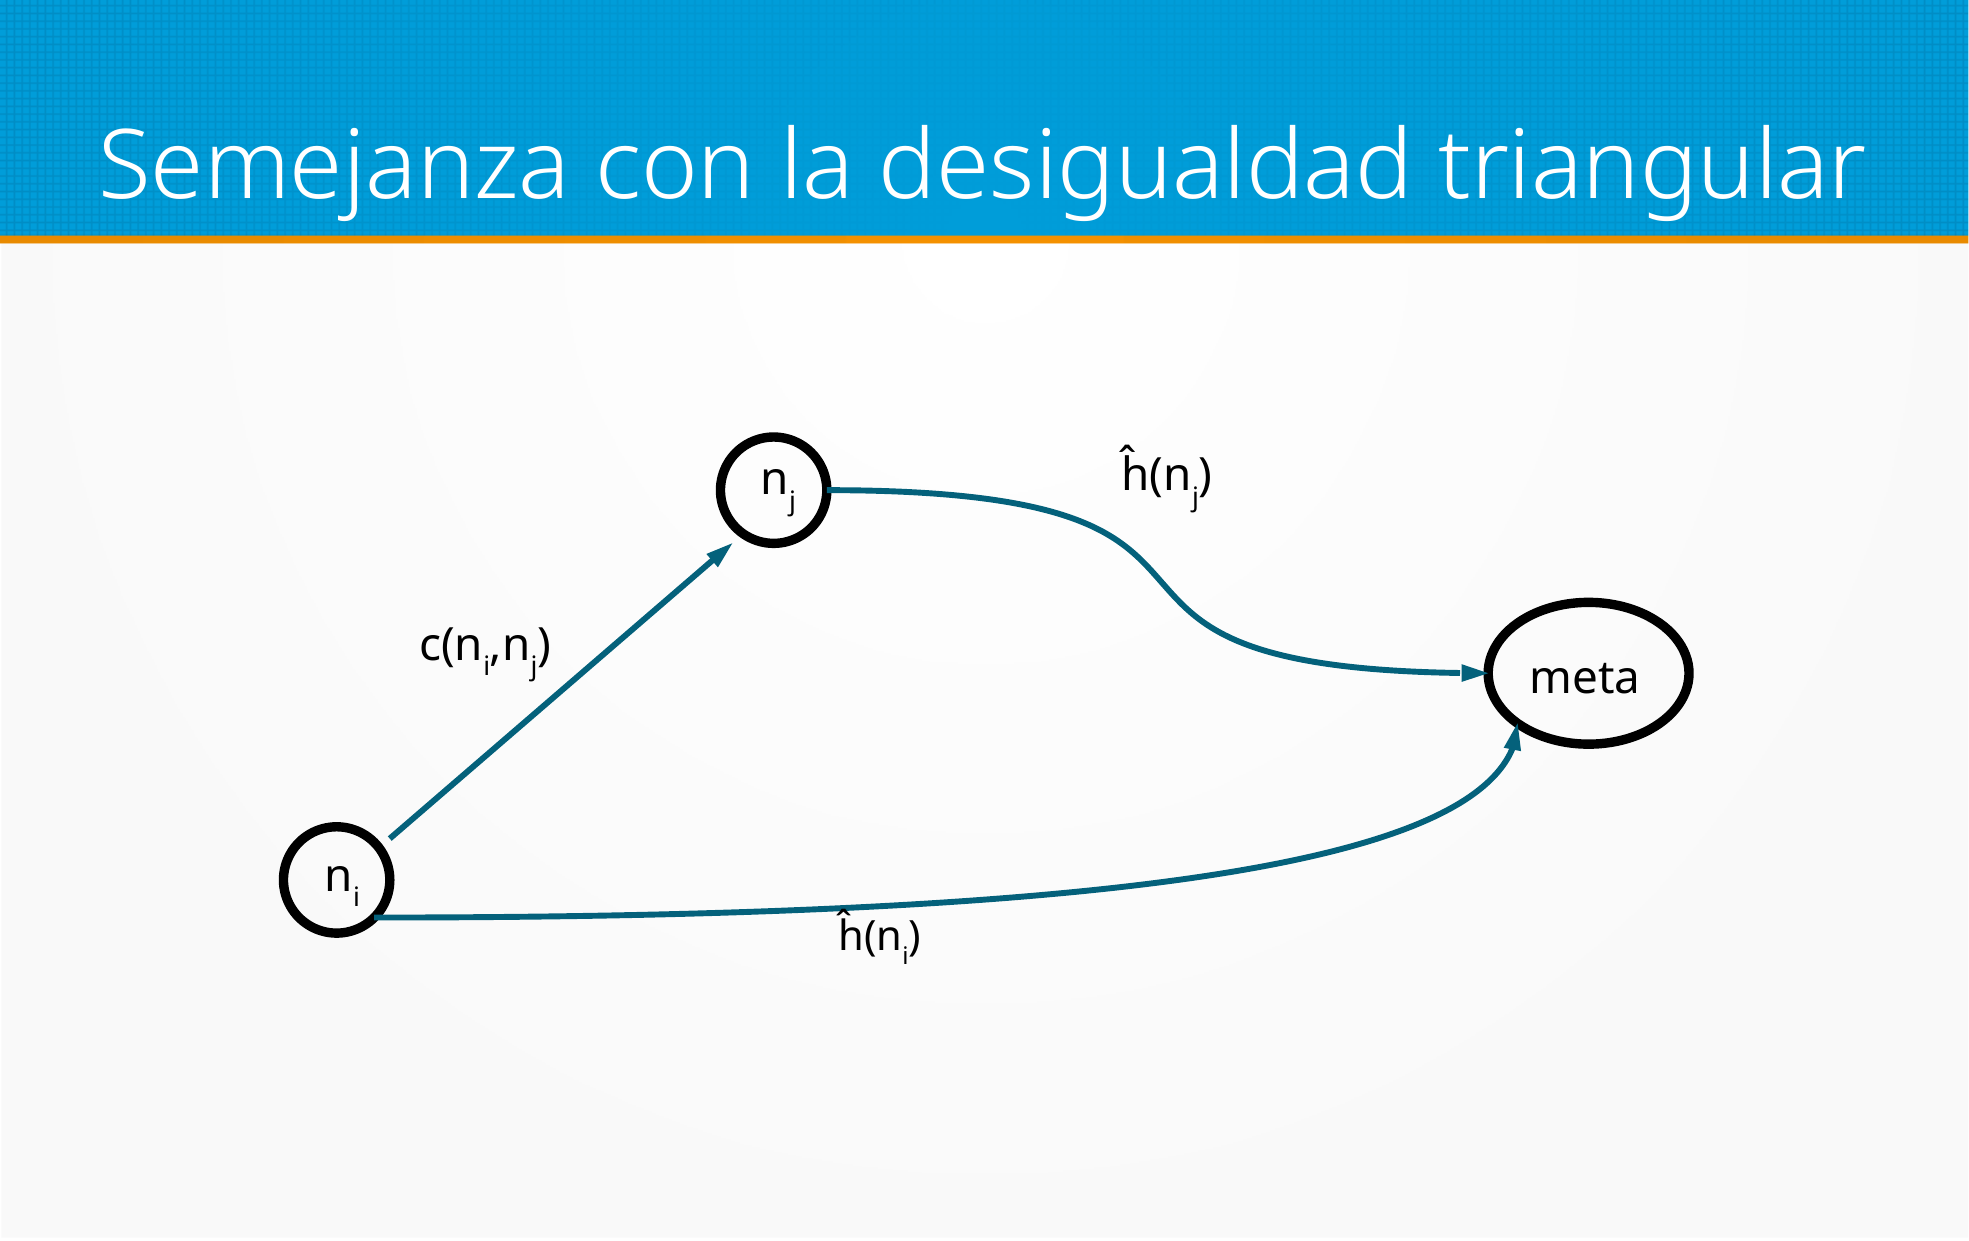

# Semejanza con la desigualdad triangular
ĥ(nj)
nj
c(ni,nj)
meta
ni
ĥ(ni)